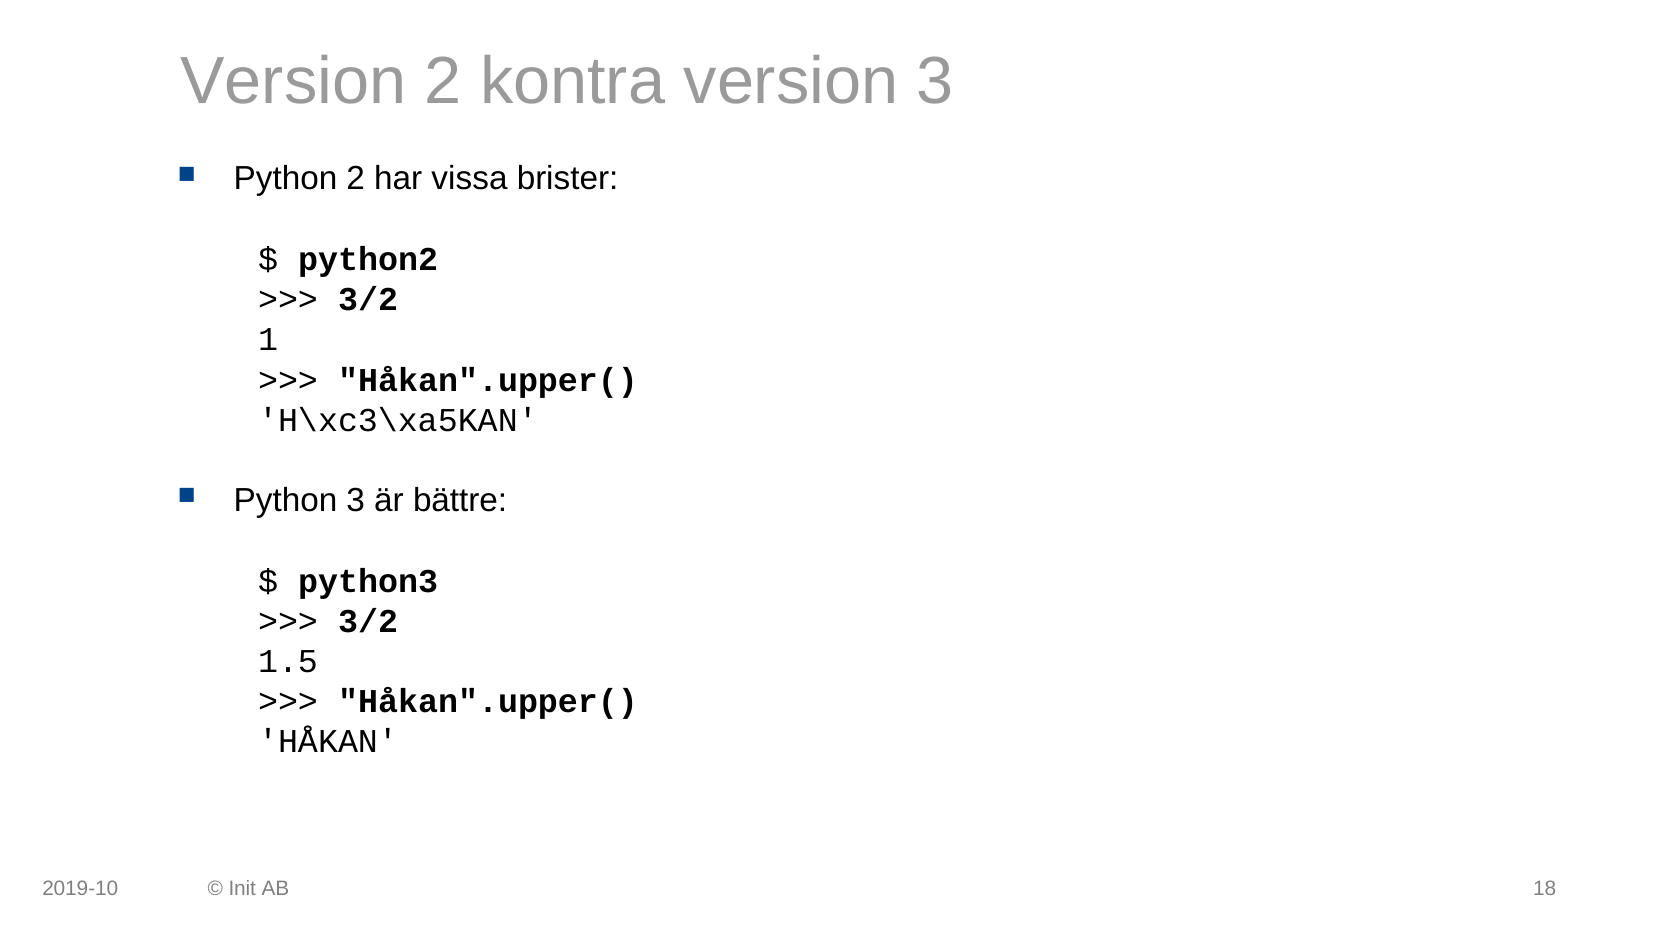

Version 2 kontra version 3
Python 2 har vissa brister:
$ python2
>>> 3/2
1
>>> "Håkan".upper()
'H\xc3\xa5KAN'
Python 3 är bättre:
$ python3
>>> 3/2
1.5
>>> "Håkan".upper()
'HÅKAN'
2019-10
© Init AB